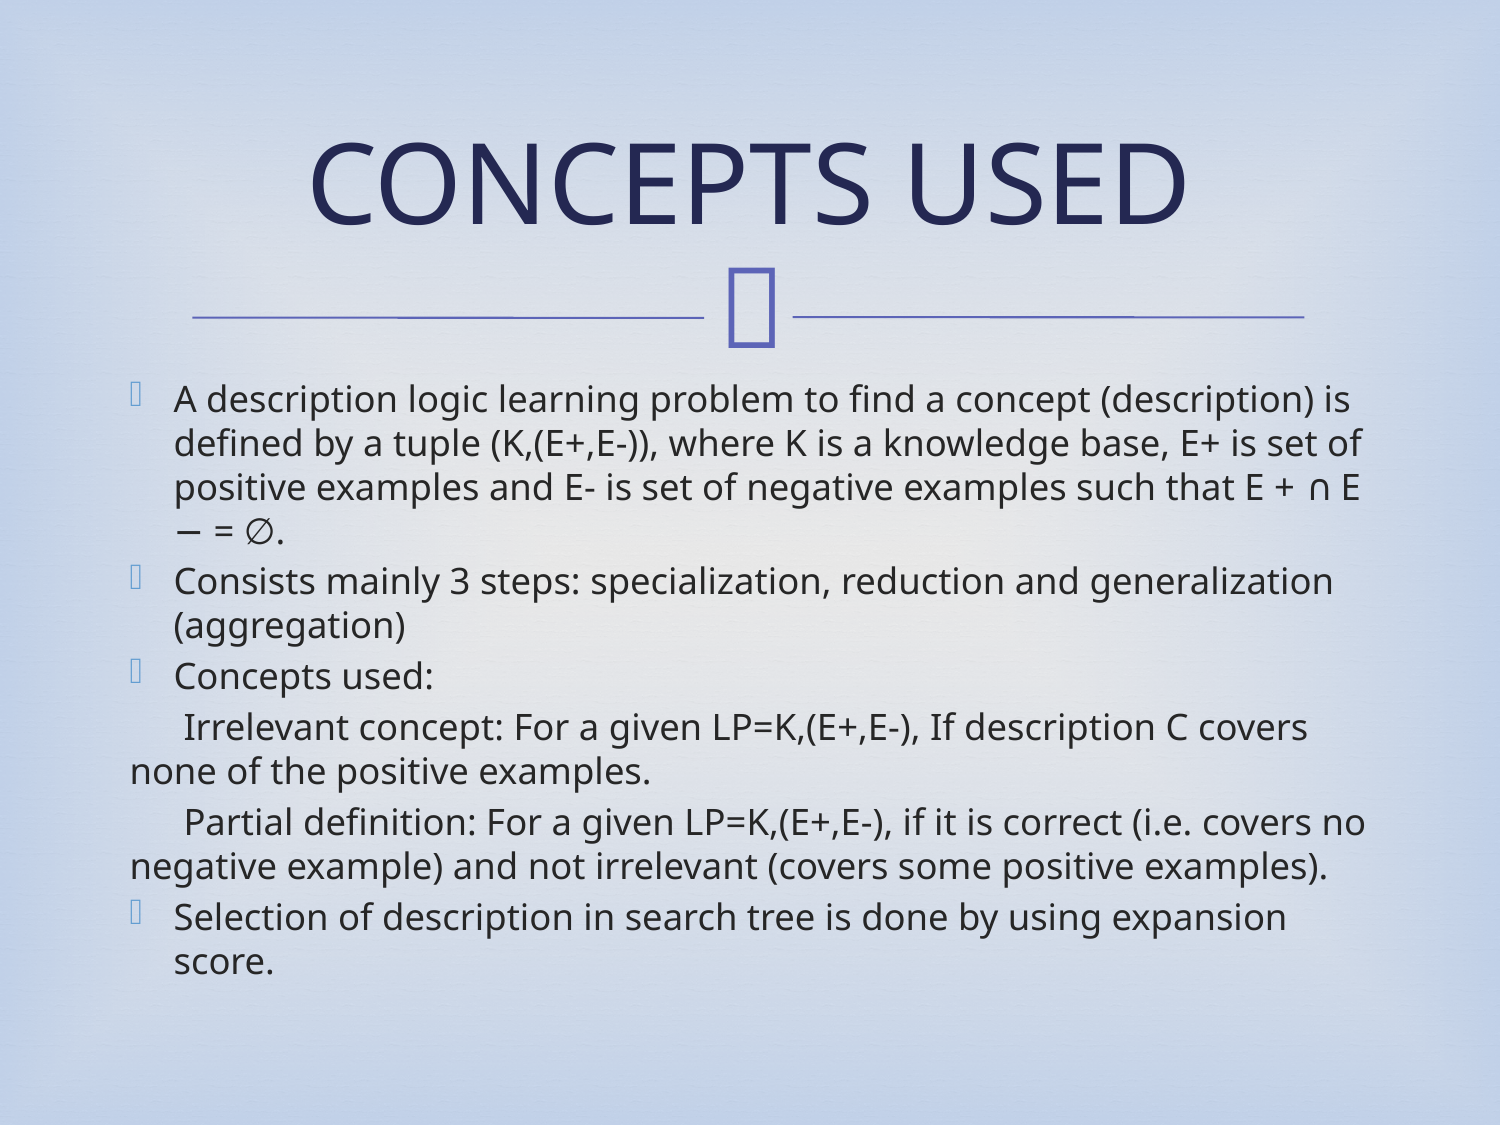

# CONCEPTS USED
A description logic learning problem to find a concept (description) is defined by a tuple (K,(E+,E-)), where K is a knowledge base, E+ is set of positive examples and E- is set of negative examples such that E + ∩ E − = ∅.
Consists mainly 3 steps: specialization, reduction and generalization (aggregation)
Concepts used:
	Irrelevant concept: For a given LP=K,(E+,E-), If description C covers none of the positive examples.
	Partial definition: For a given LP=K,(E+,E-), if it is correct (i.e. covers no negative example) and not irrelevant (covers some positive examples).
Selection of description in search tree is done by using expansion score.